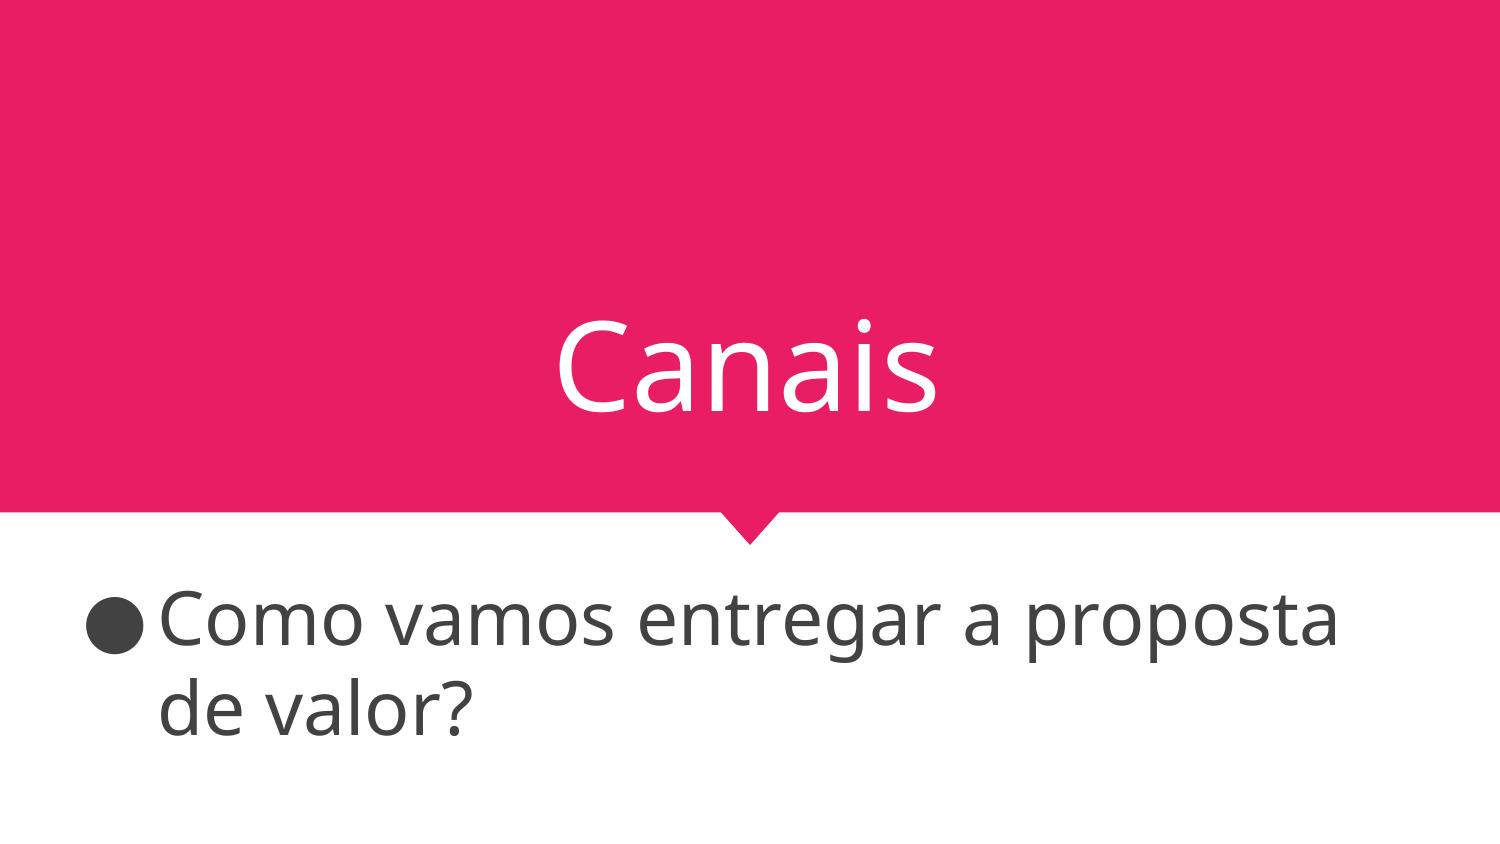

# Canais
Como vamos entregar a proposta de valor?